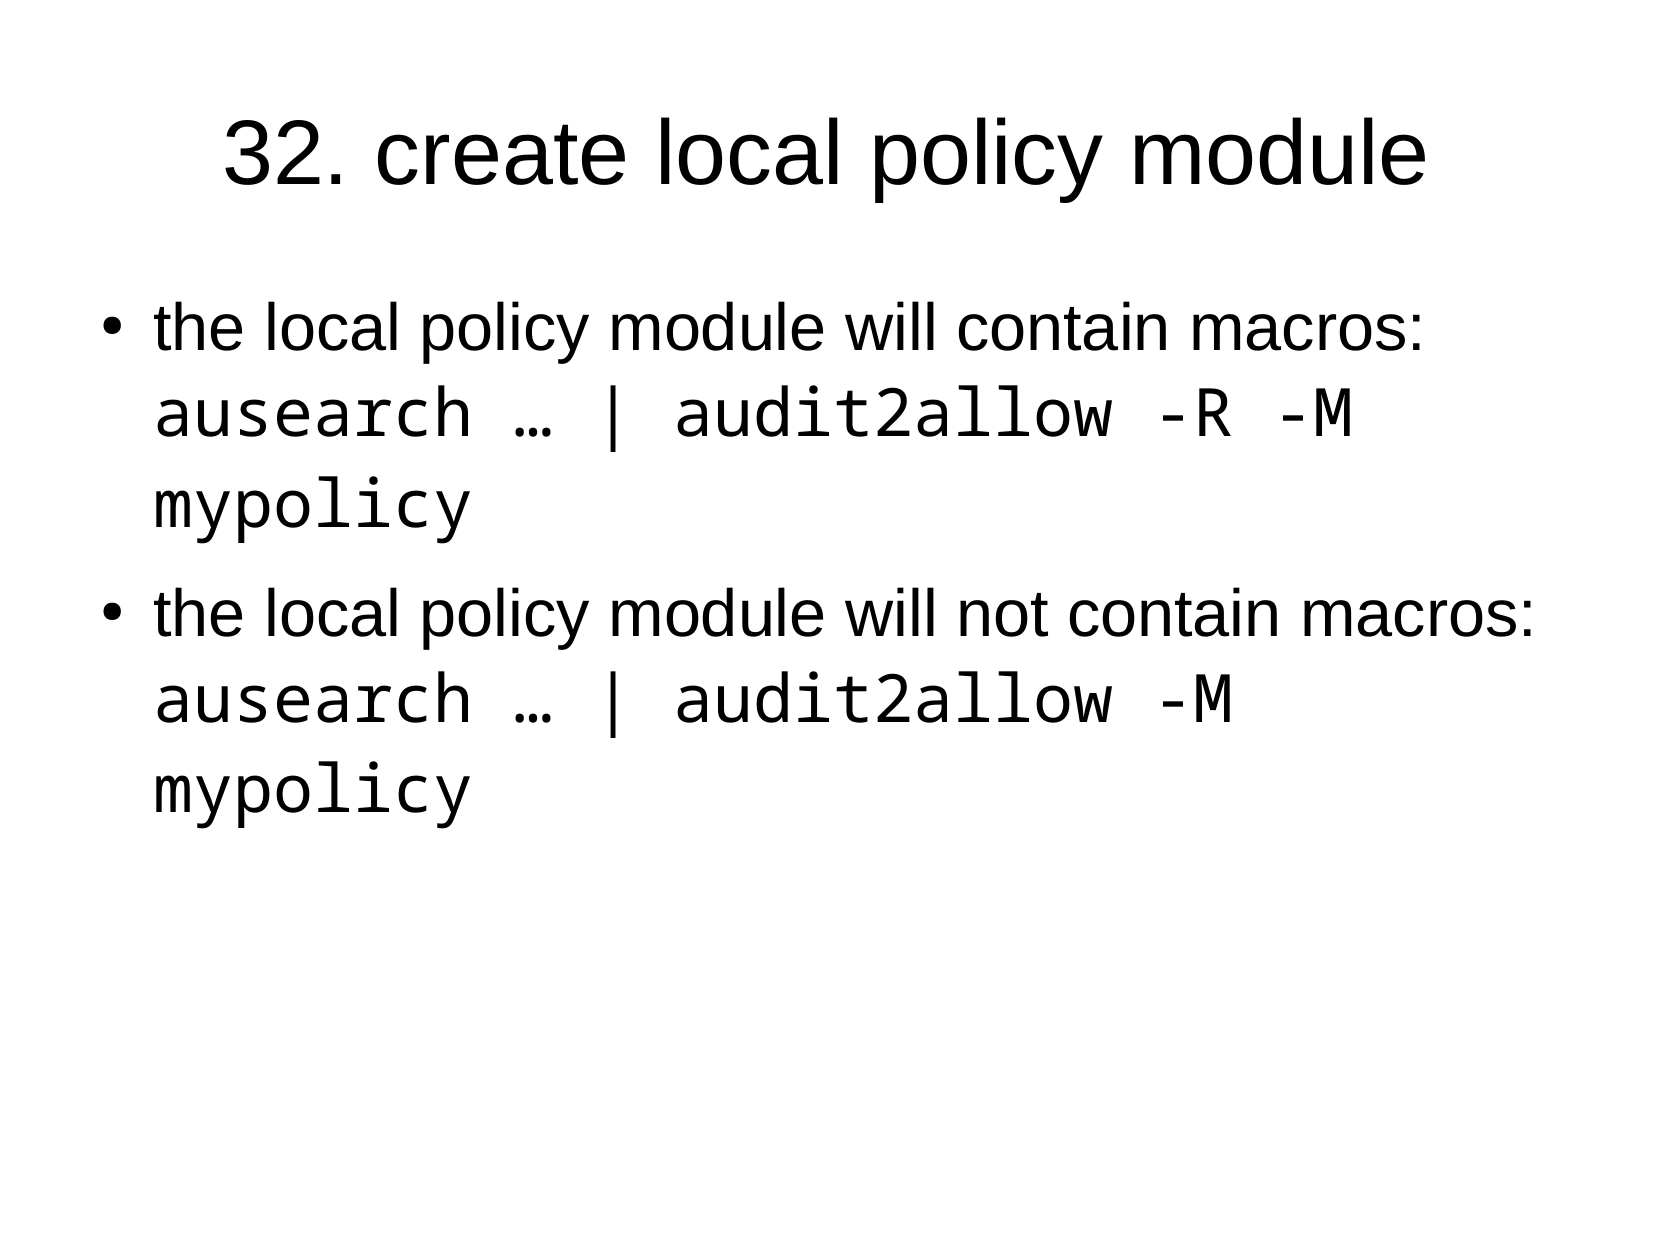

# 32. create local policy module
the local policy module will contain macros: ausearch … | audit2allow -R -M mypolicy
the local policy module will not contain macros: ausearch … | audit2allow -M mypolicy